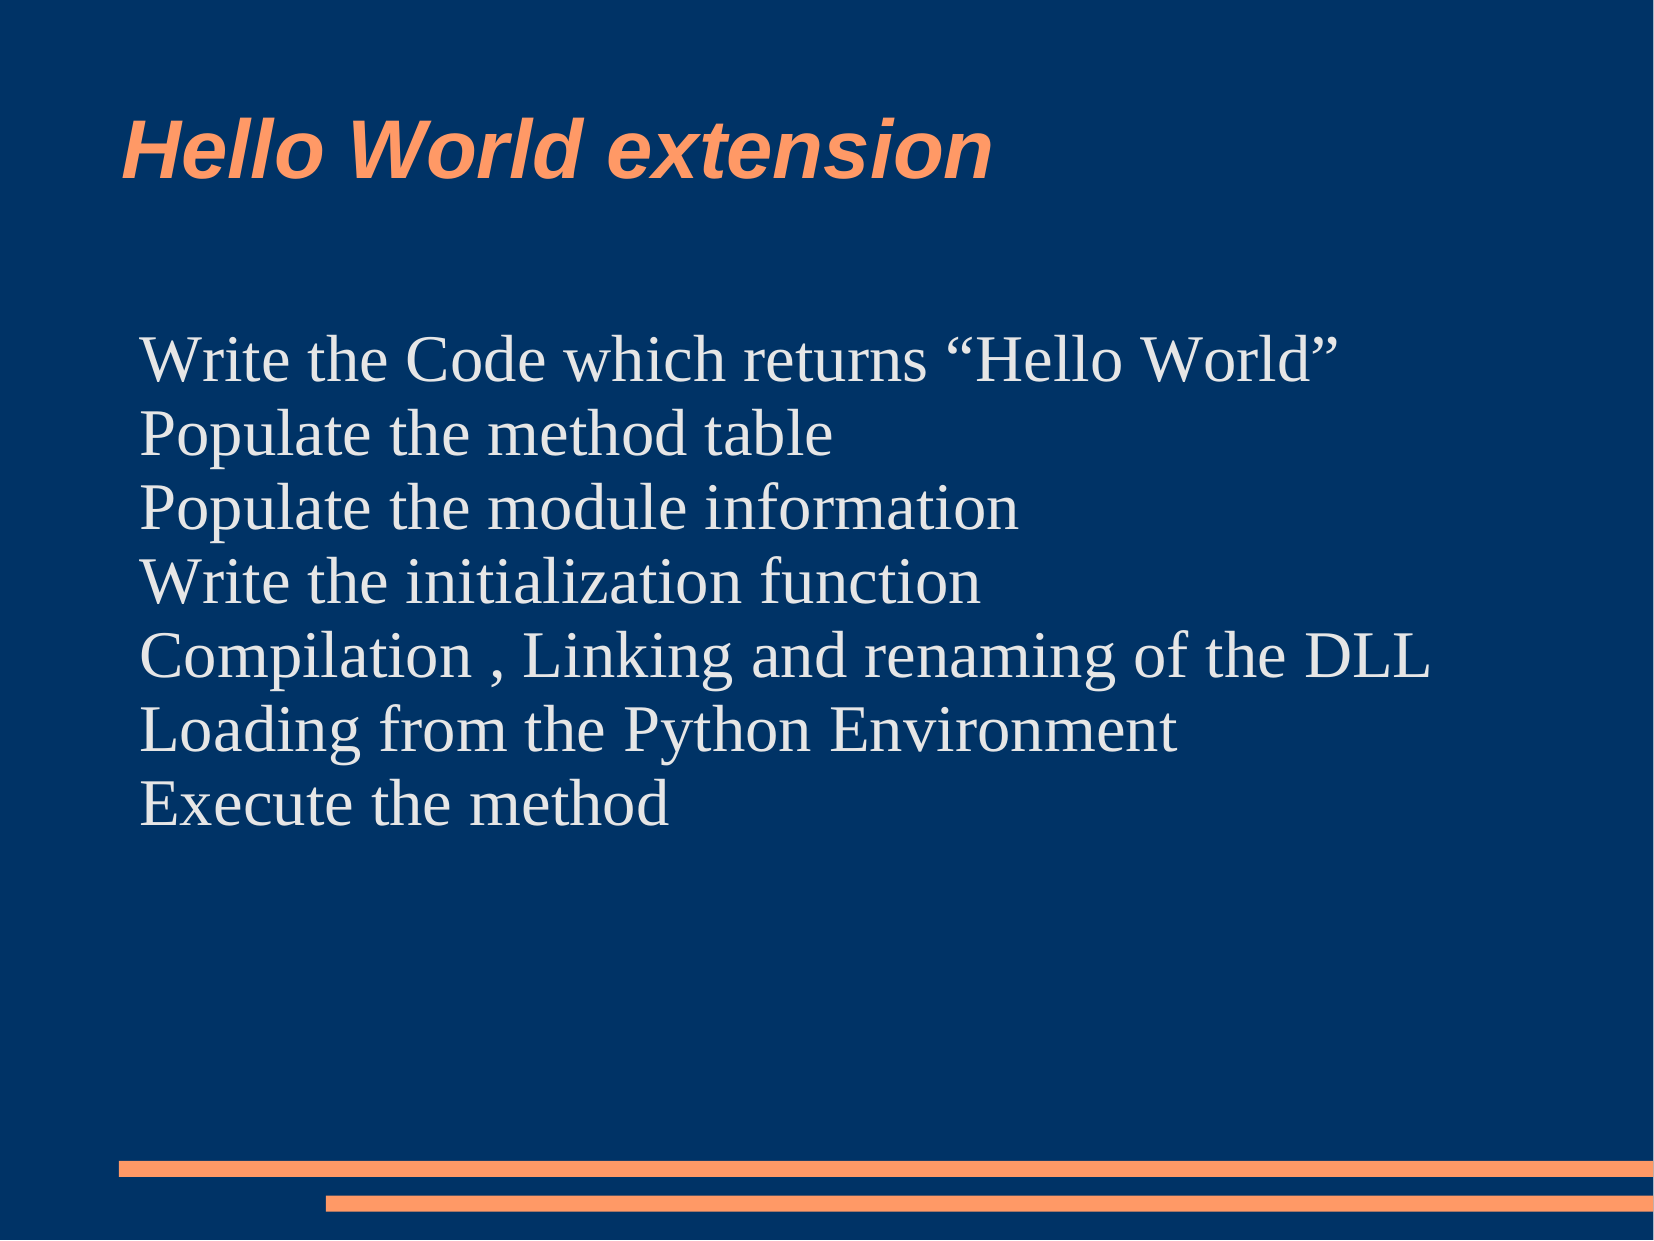

# Hello World extension
Write the Code which returns “Hello World”
Populate the method table
Populate the module information
Write the initialization function
Compilation , Linking and renaming of the DLL
Loading from the Python Environment
Execute the method